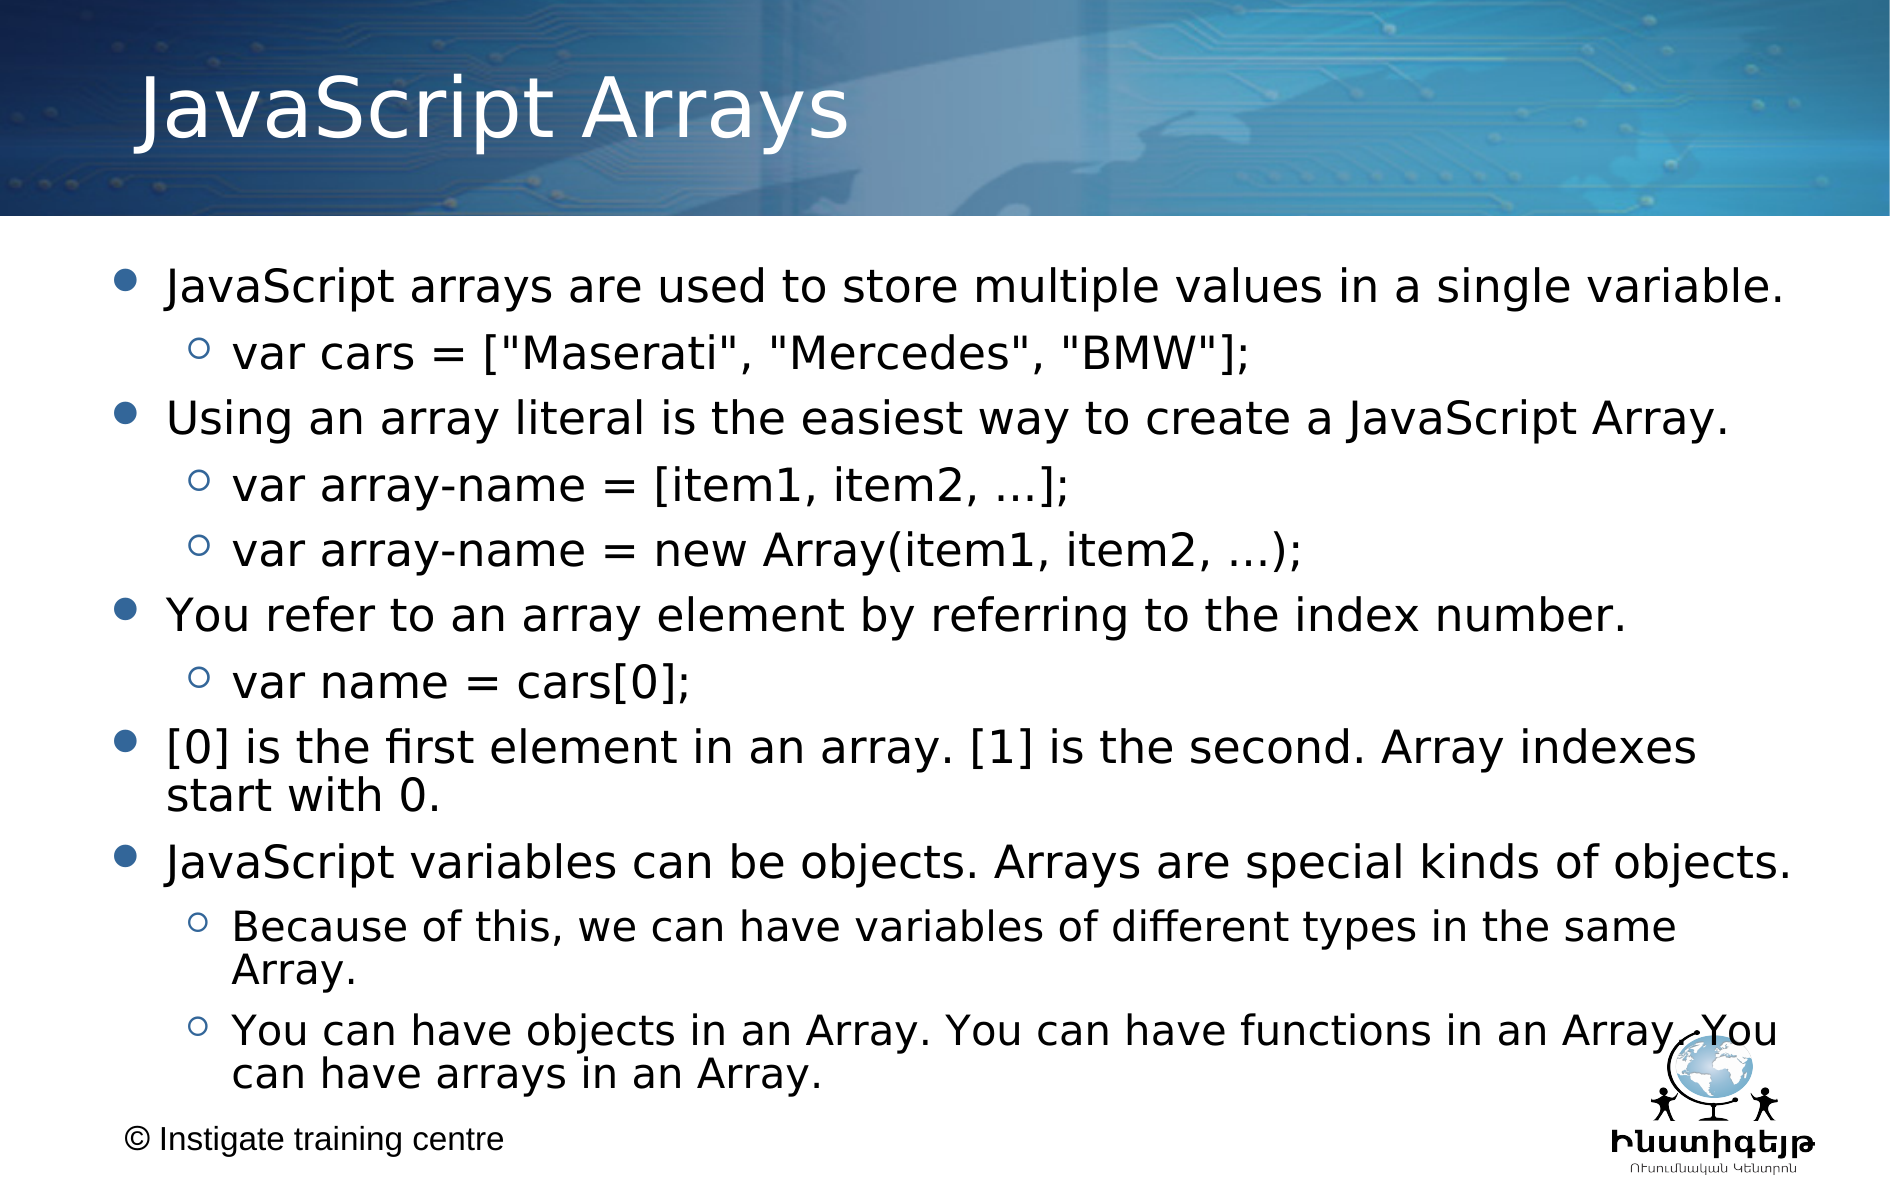

JavaScript Arrays
# JavaScript arrays are used to store multiple values in a single variable.
var cars = ["Maserati", "Mercedes", "BMW"];
Using an array literal is the easiest way to create a JavaScript Array.
var array-name = [item1, item2, ...];
var array-name = new Array(item1, item2, ...);
You refer to an array element by referring to the index number.
var name = cars[0];
[0] is the first element in an array. [1] is the second. Array indexes start with 0.
JavaScript variables can be objects. Arrays are special kinds of objects.
Because of this, we can have variables of different types in the same Array.
You can have objects in an Array. You can have functions in an Array. You can have arrays in an Array.